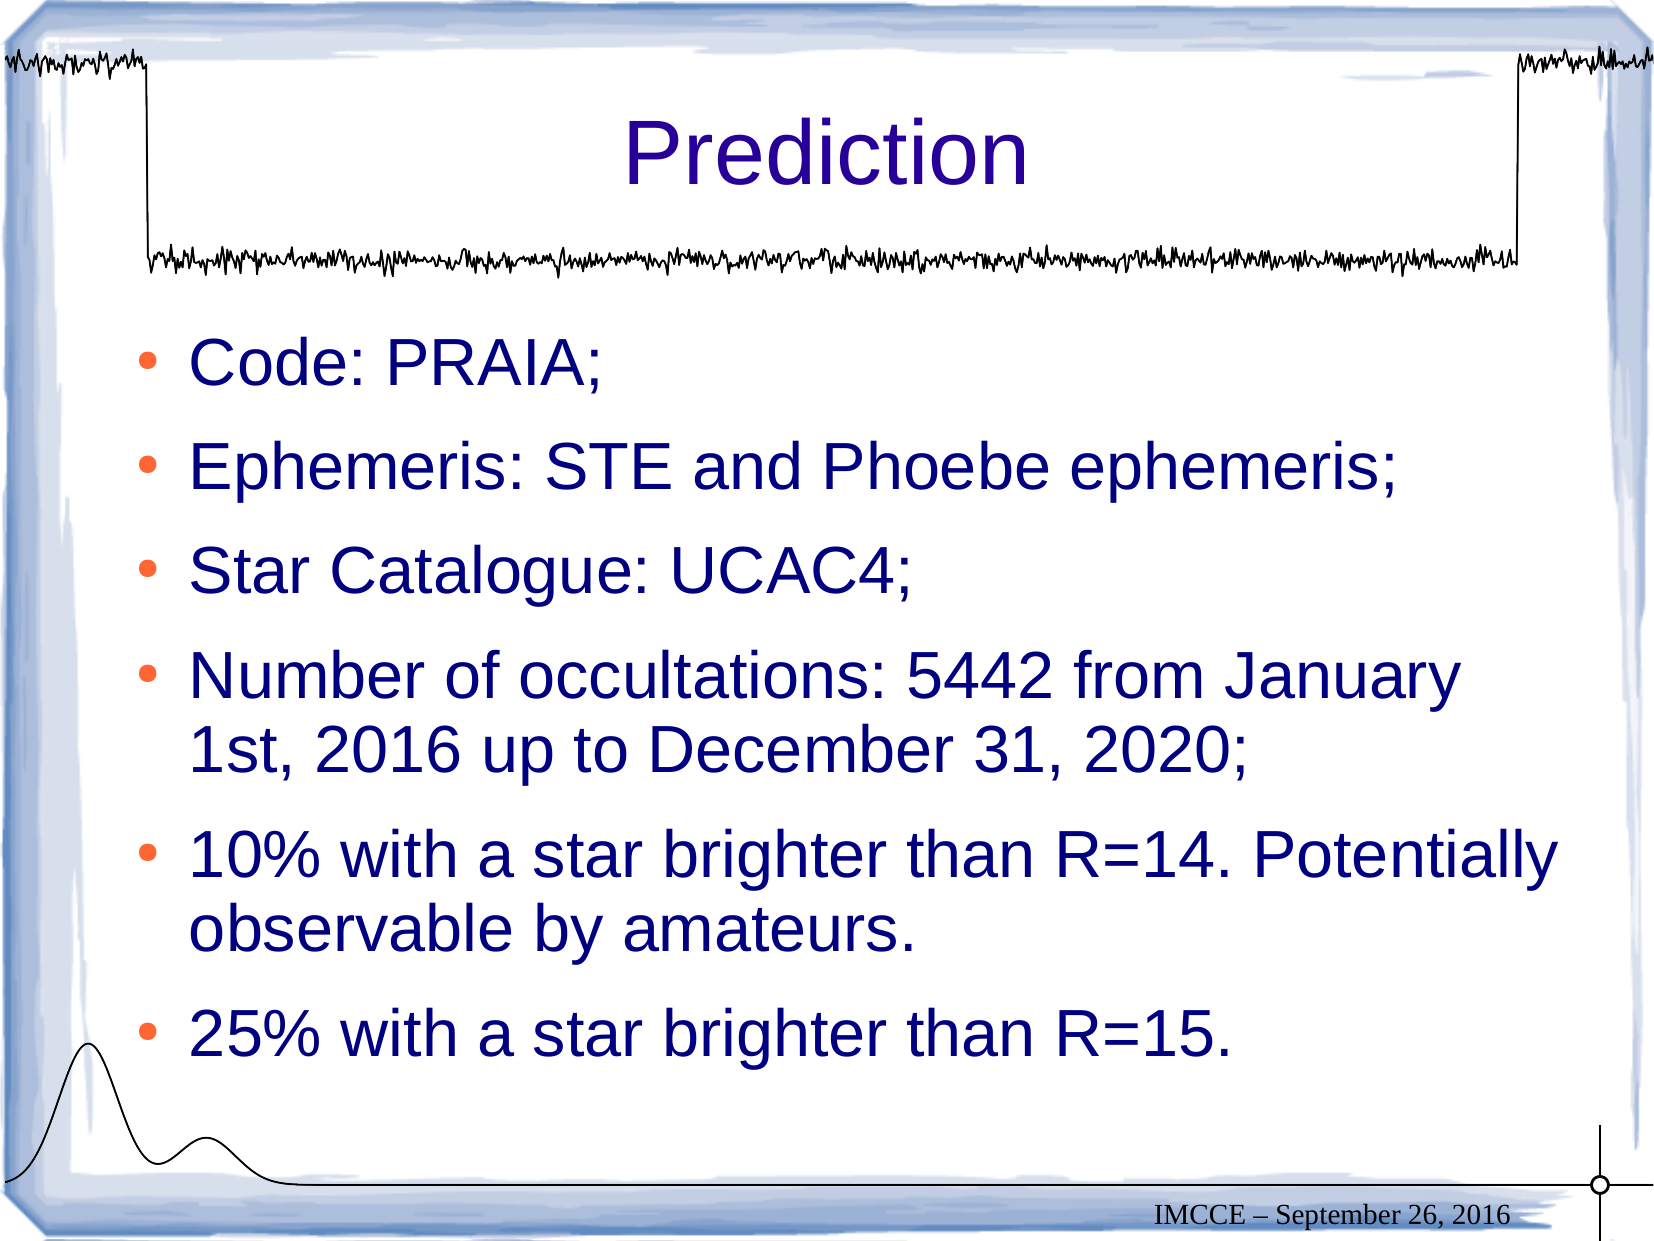

# Prediction
Code: PRAIA;
Ephemeris: STE and Phoebe ephemeris;
Star Catalogue: UCAC4;
Number of occultations: 5442 from January 1st, 2016 up to December 31, 2020;
10% with a star brighter than R=14. Potentially observable by amateurs.
25% with a star brighter than R=15.